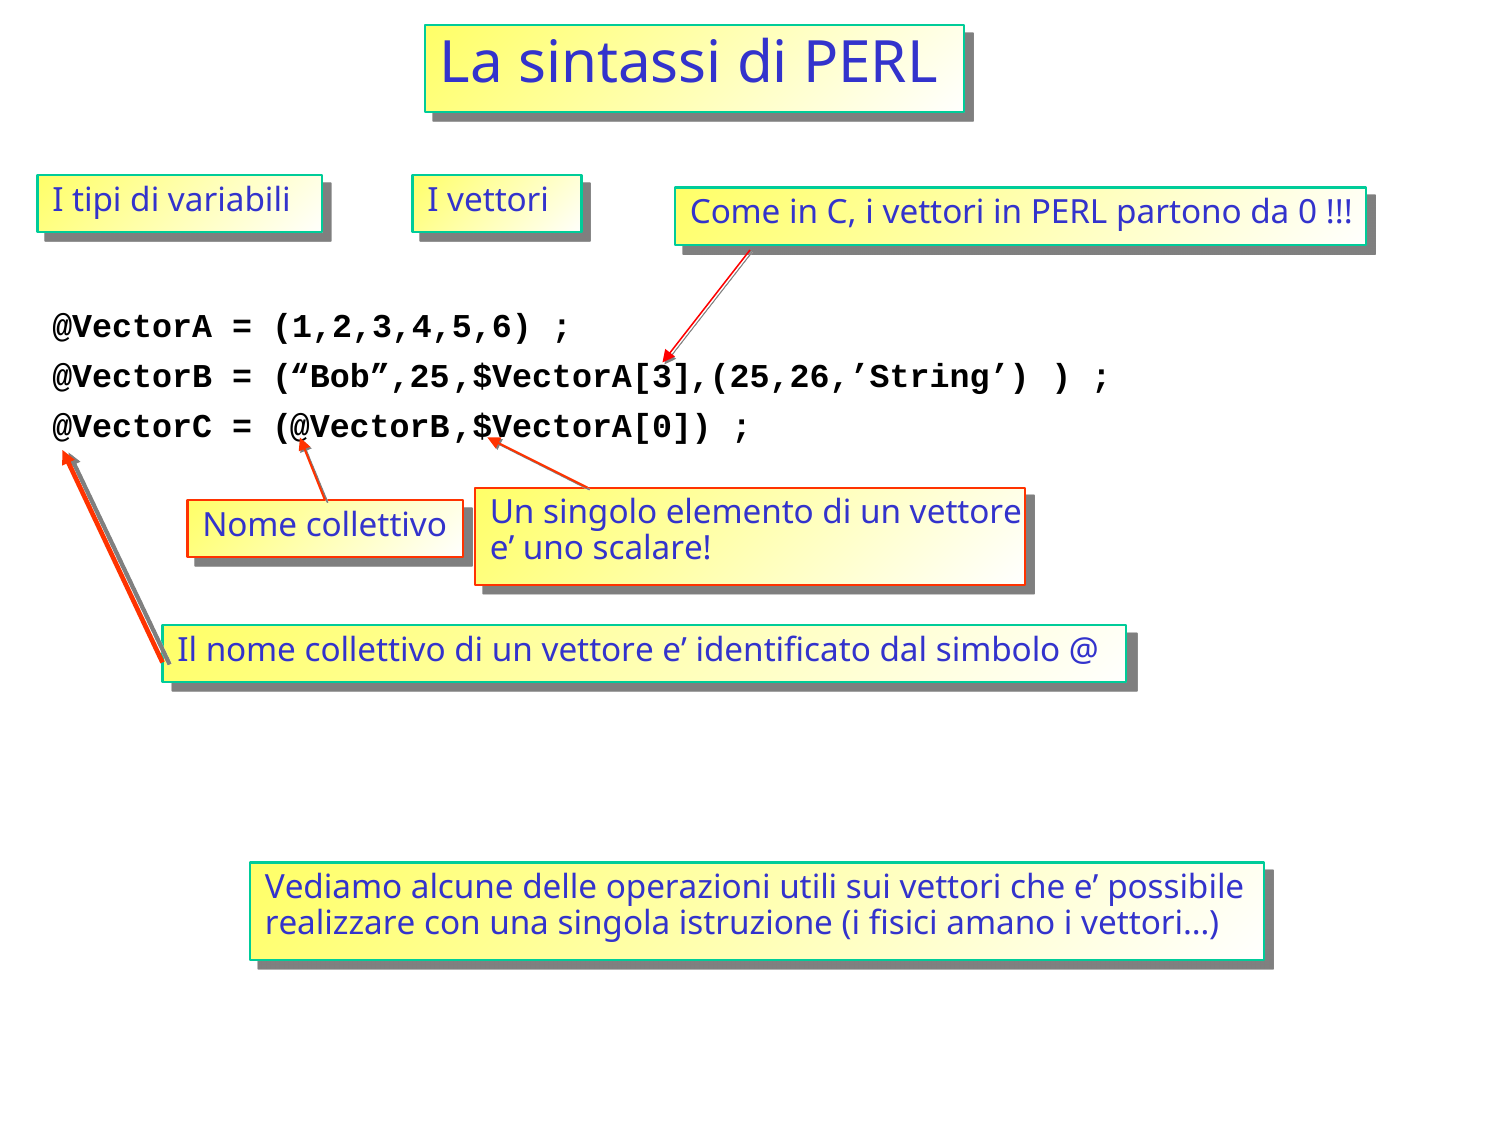

La sintassi di PERL
I tipi di variabili
I vettori
Come in C, i vettori in PERL partono da 0 !!!
@VectorA = (1,2,3,4,5,6) ;
@VectorB = ( ) ;
“Bob”
,25
,$VectorA[3]
,(25,26,’String’)
@VectorC = ( ) ;
@VectorB
,$VectorA[0]
Un singolo elemento di un vettore
e’ uno scalare!
Nome collettivo
Il nome collettivo di un vettore e’ identificato dal simbolo @
Vediamo alcune delle operazioni utili sui vettori che e’ possibile
realizzare con una singola istruzione (i fisici amano i vettori…)